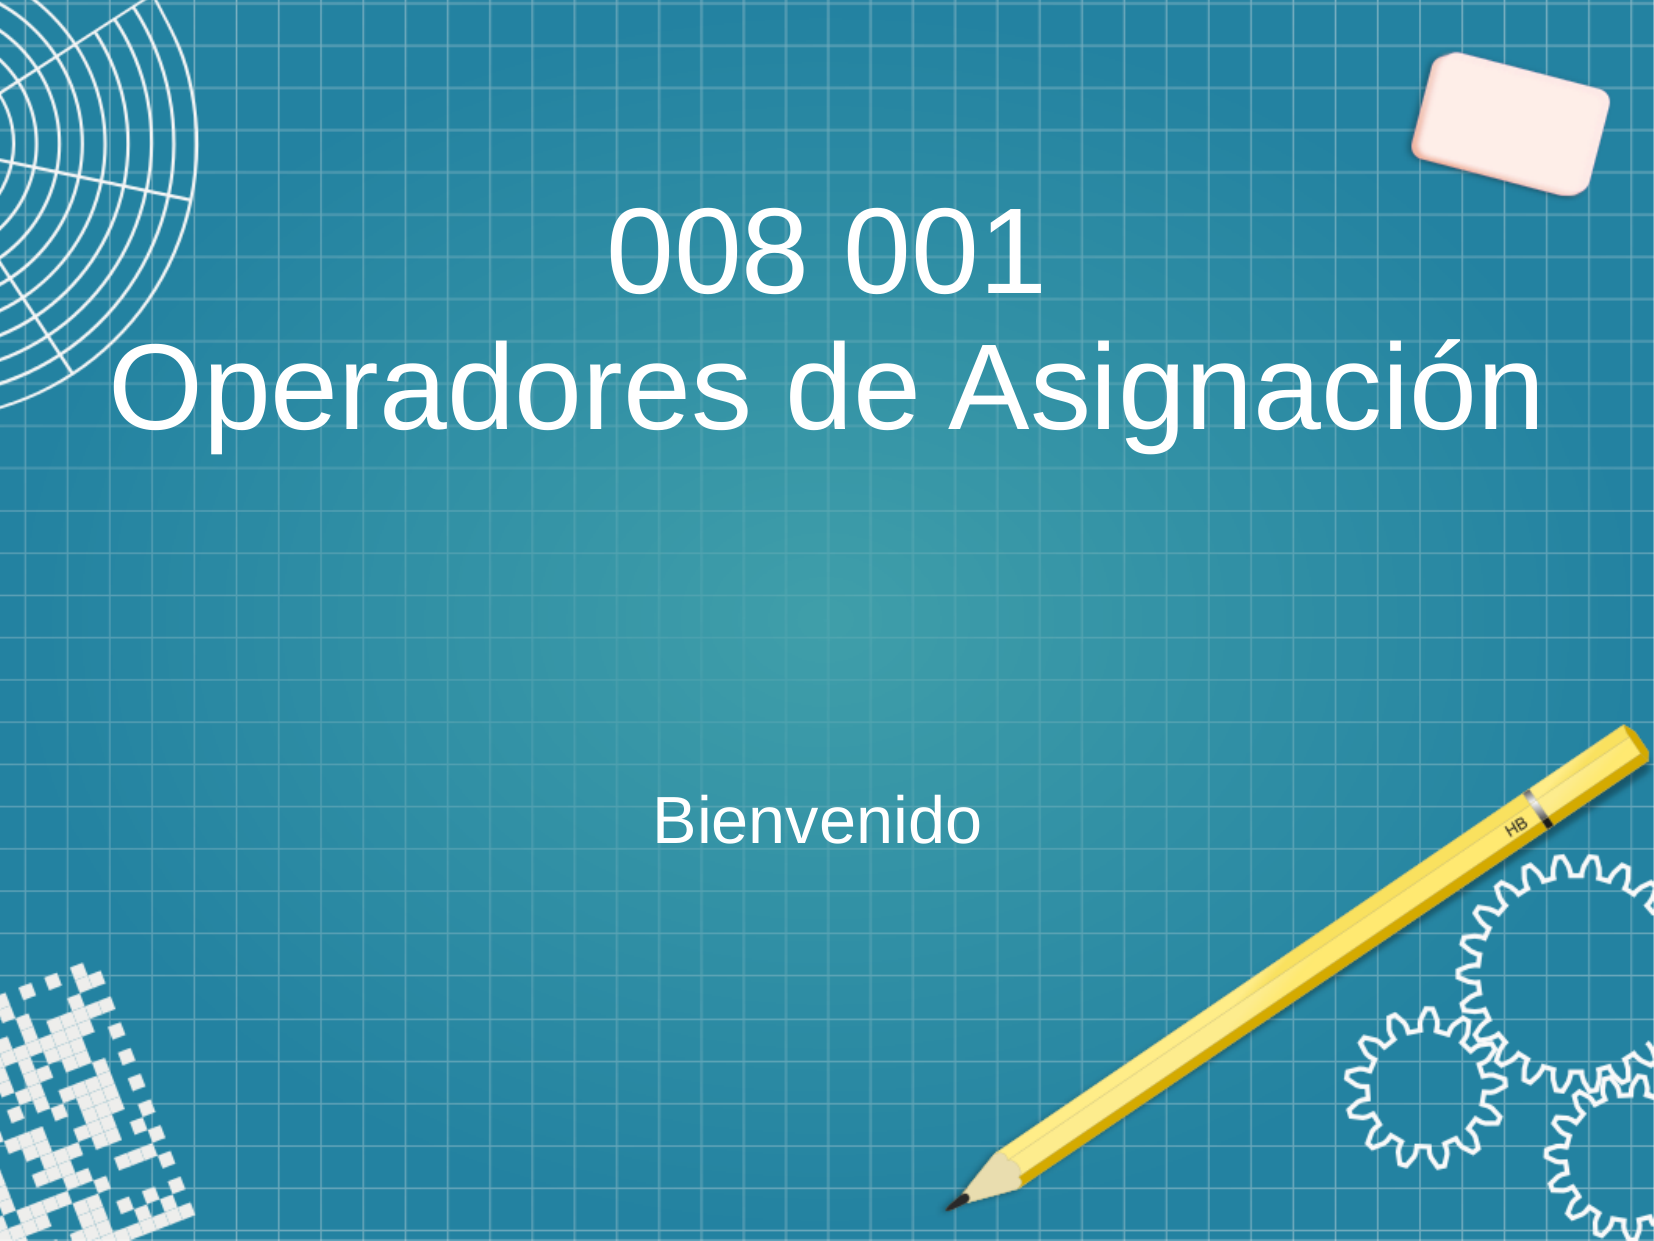

# 008 001 Operadores de Asignación
Bienvenido